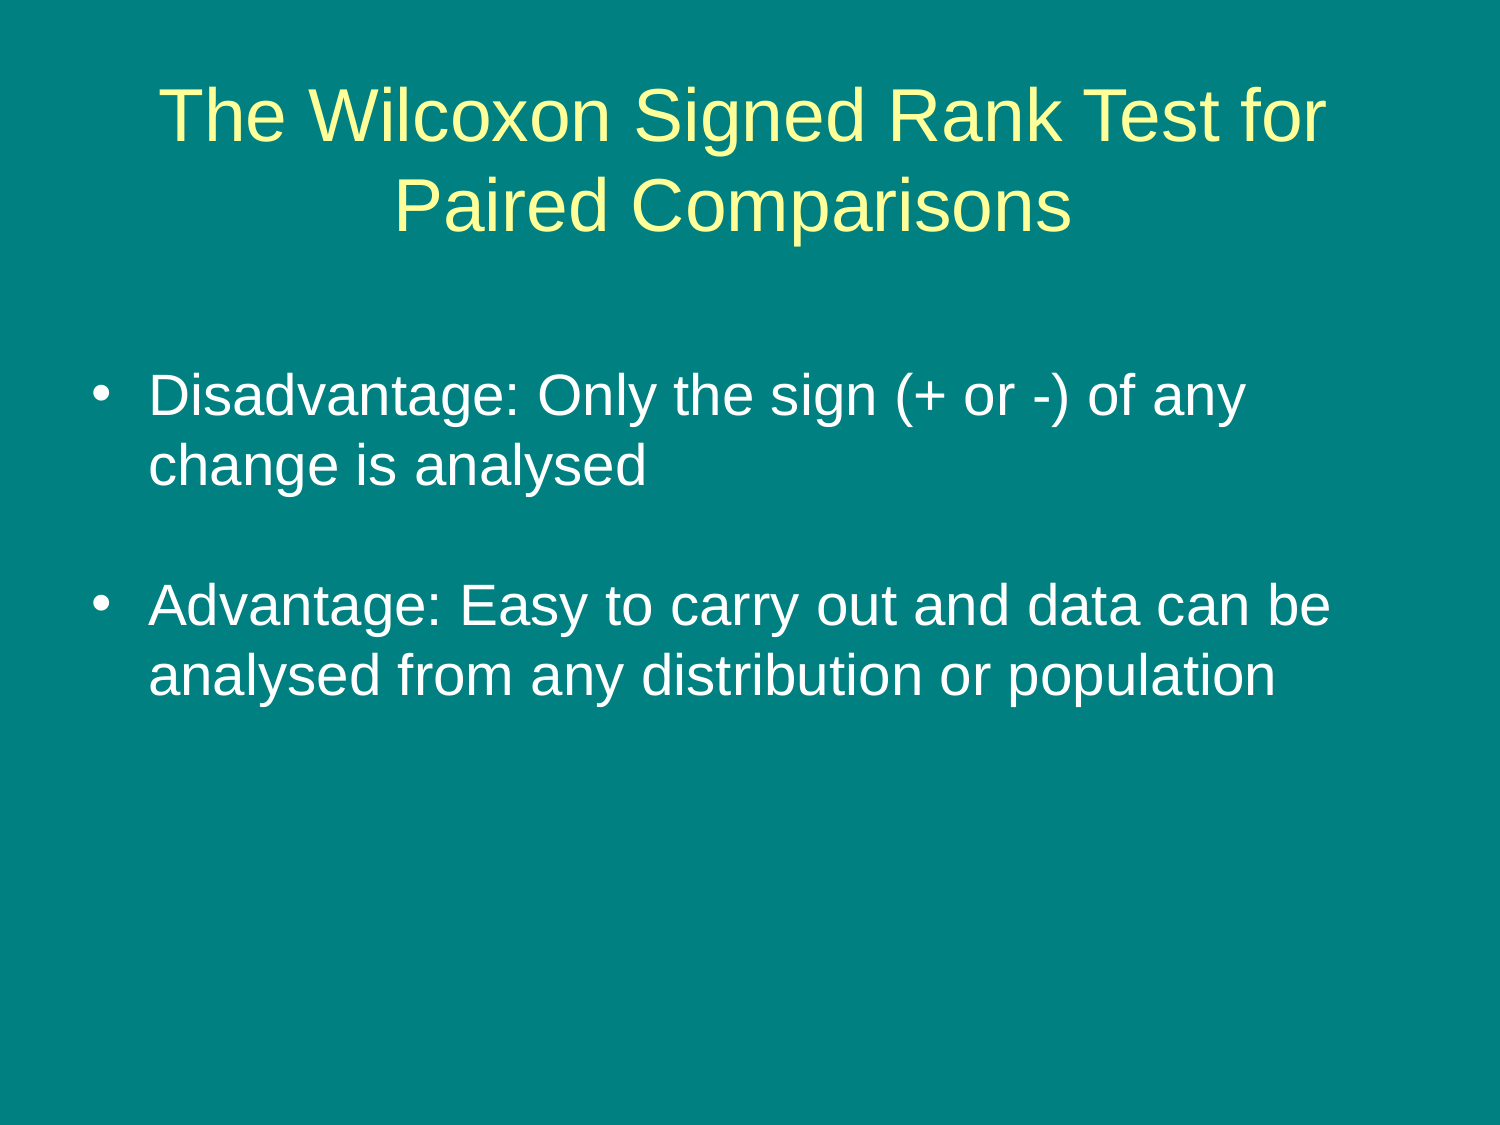

# The Wilcoxon Signed Rank Test for Paired Comparisons
Disadvantage: Only the sign (+ or -) of any change is analysed
Advantage: Easy to carry out and data can be analysed from any distribution or population